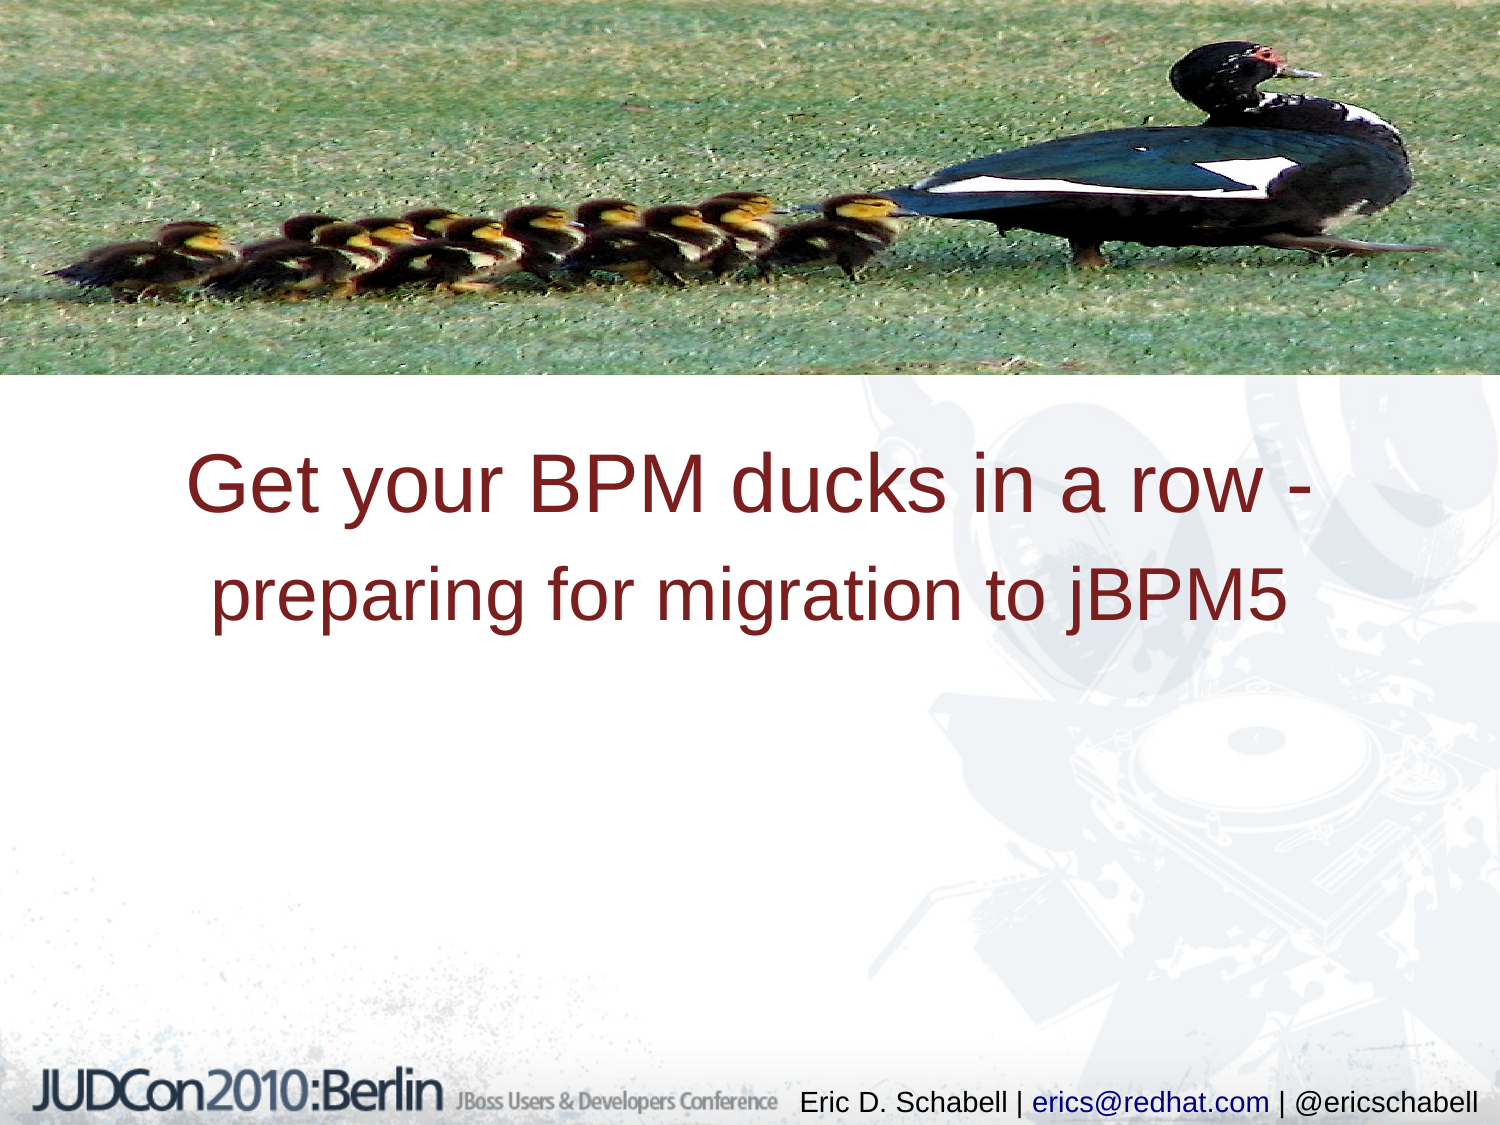

# Get your BPM ducks in a row -
preparing for migration to jBPM5